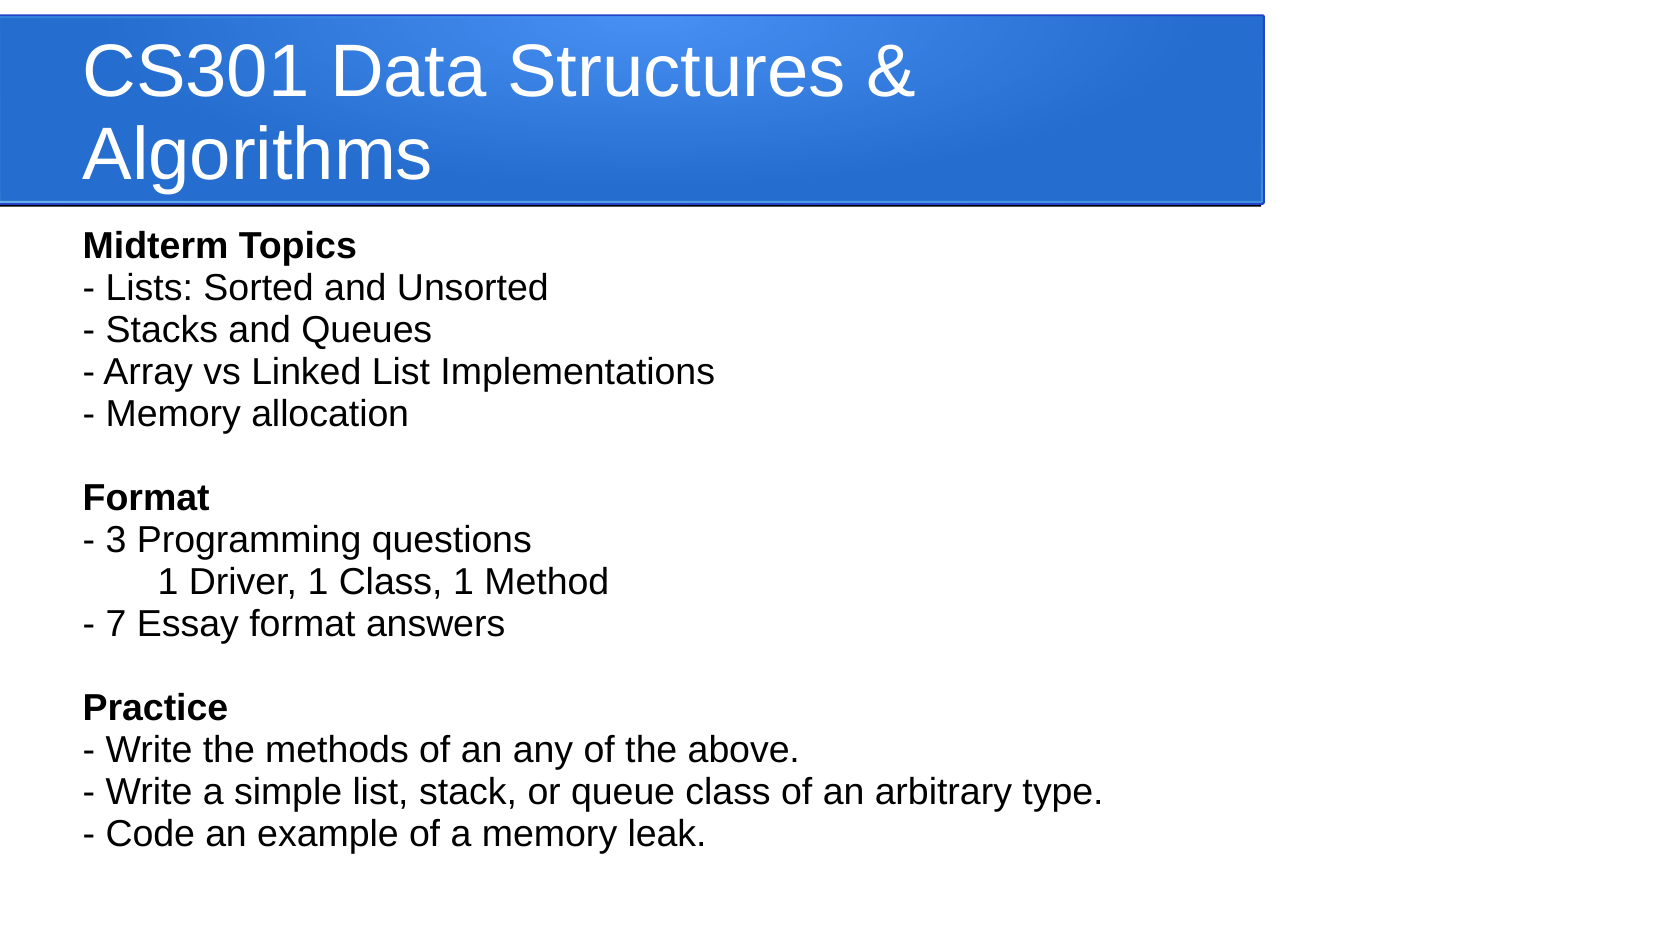

# CS301 Data Structures & Algorithms
Midterm Topics
- Lists: Sorted and Unsorted
- Stacks and Queues
- Array vs Linked List Implementations
- Memory allocation
Format
- 3 Programming questions
	1 Driver, 1 Class, 1 Method
- 7 Essay format answers
Practice
- Write the methods of an any of the above.
- Write a simple list, stack, or queue class of an arbitrary type.
- Code an example of a memory leak.